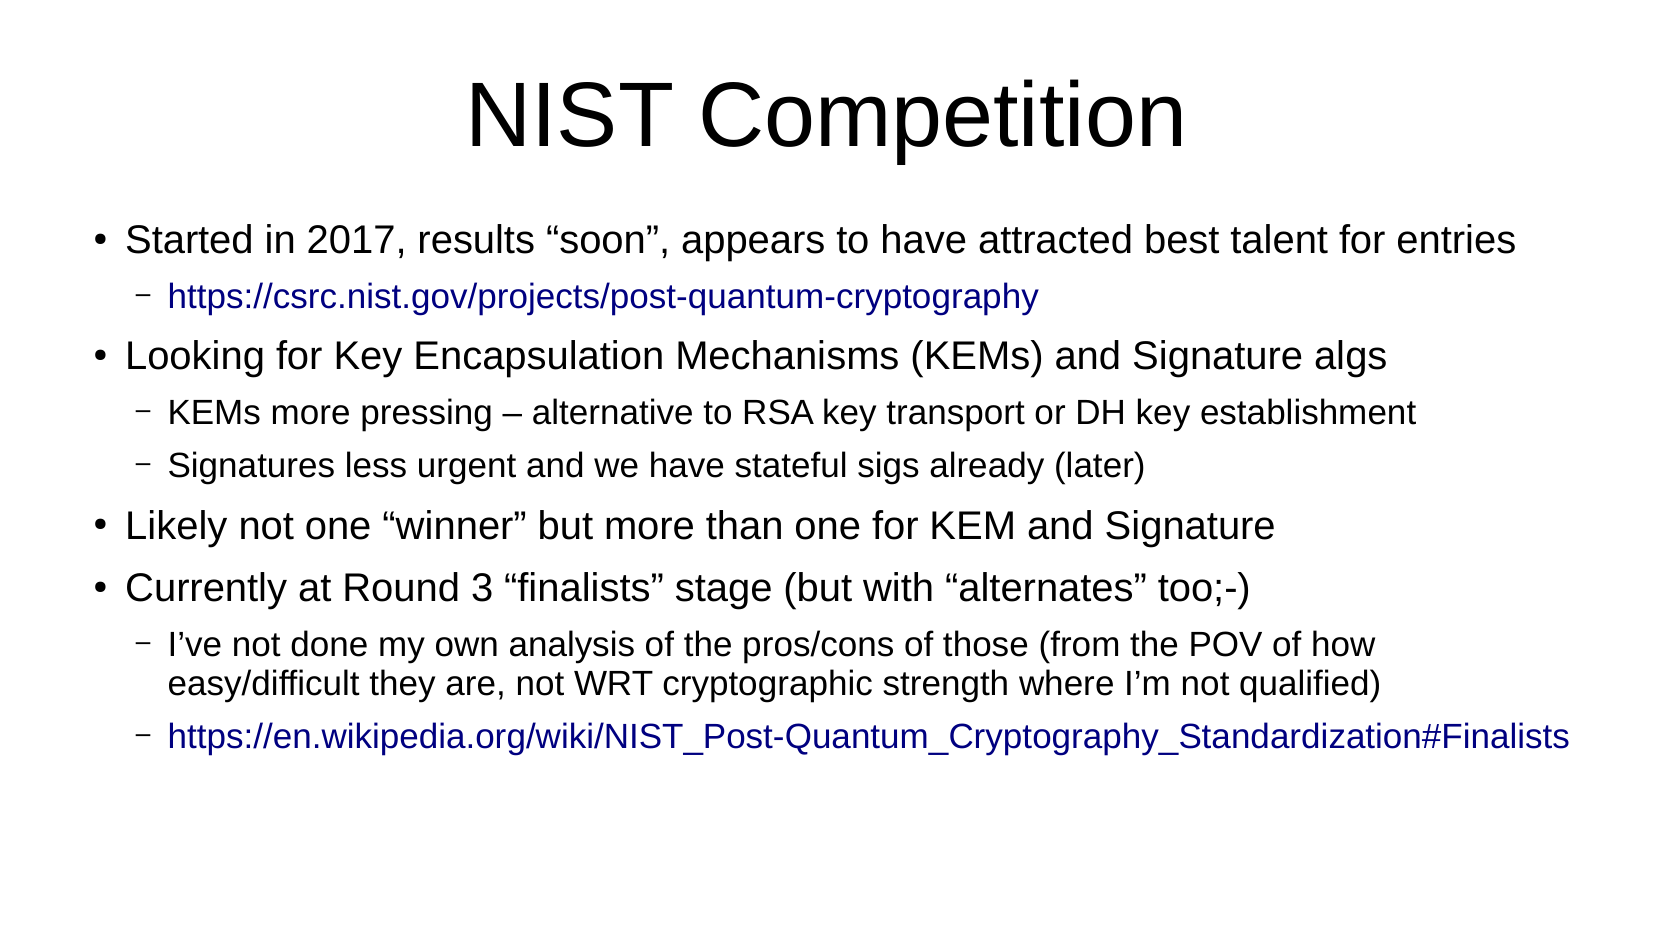

# NIST Competition
Started in 2017, results “soon”, appears to have attracted best talent for entries
https://csrc.nist.gov/projects/post-quantum-cryptography
Looking for Key Encapsulation Mechanisms (KEMs) and Signature algs
KEMs more pressing – alternative to RSA key transport or DH key establishment
Signatures less urgent and we have stateful sigs already (later)
Likely not one “winner” but more than one for KEM and Signature
Currently at Round 3 “finalists” stage (but with “alternates” too;-)
I’ve not done my own analysis of the pros/cons of those (from the POV of how easy/difficult they are, not WRT cryptographic strength where I’m not qualified)
https://en.wikipedia.org/wiki/NIST_Post-Quantum_Cryptography_Standardization#Finalists